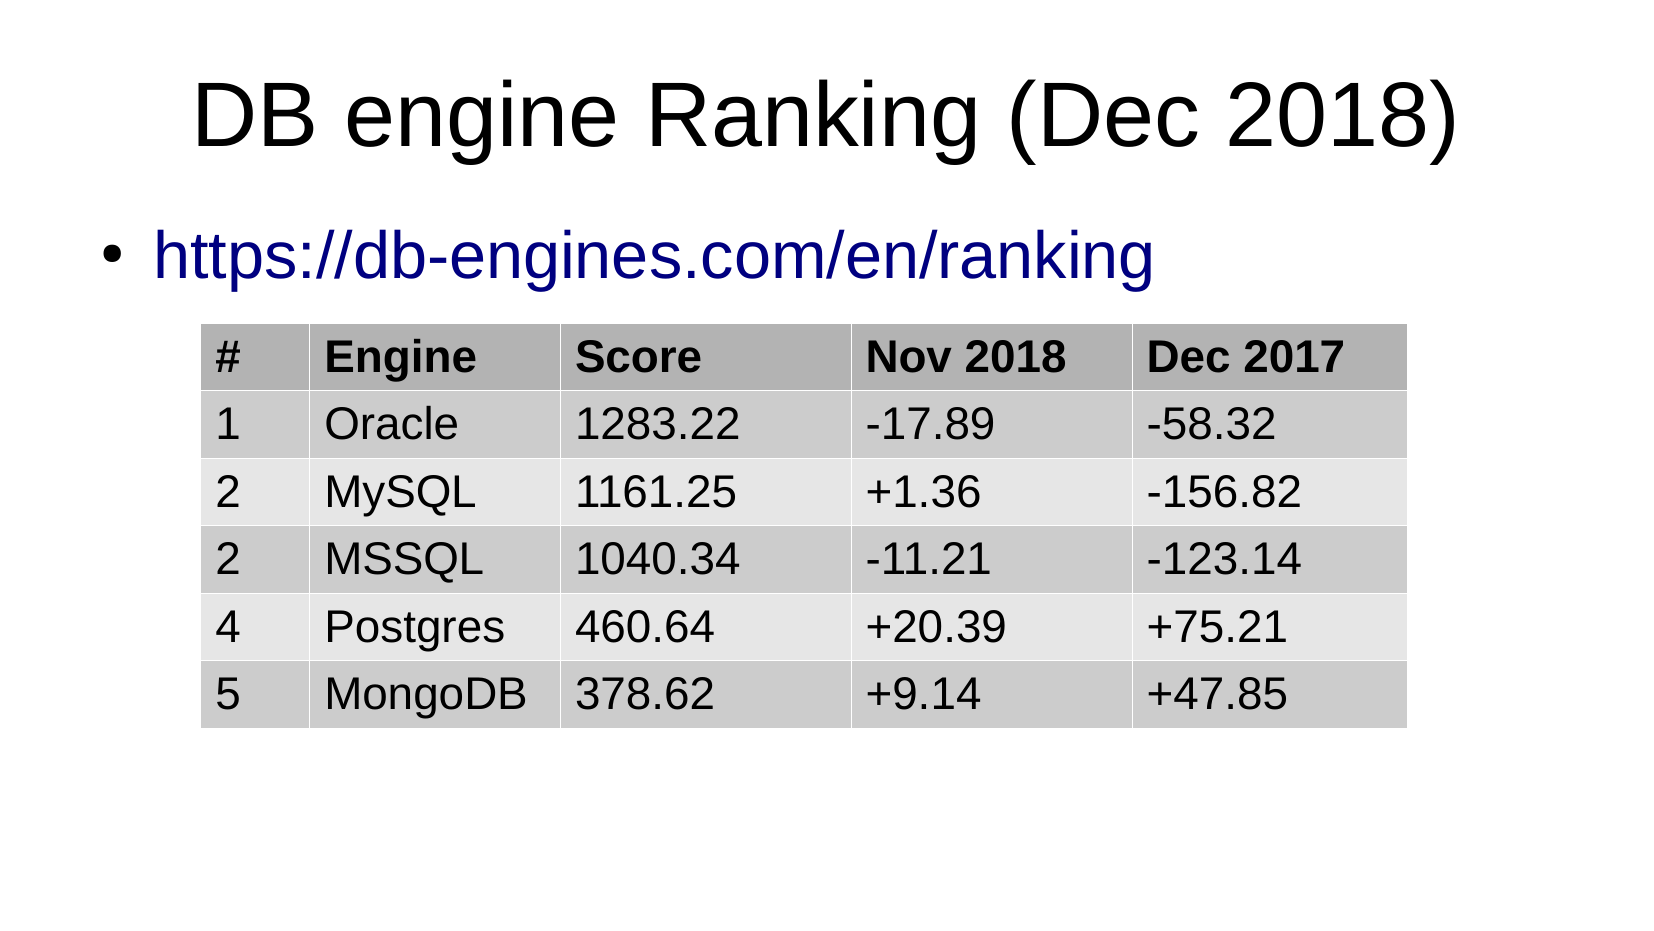

# DB engine Ranking (Dec 2018)
https://db-engines.com/en/ranking
| # | Engine | Score | Nov 2018 | Dec 2017 |
| --- | --- | --- | --- | --- |
| 1 | Oracle | 1283.22 | -17.89 | -58.32 |
| 2 | MySQL | 1161.25 | +1.36 | -156.82 |
| 2 | MSSQL | 1040.34 | -11.21 | -123.14 |
| 4 | Postgres | 460.64 | +20.39 | +75.21 |
| 5 | MongoDB | 378.62 | +9.14 | +47.85 |